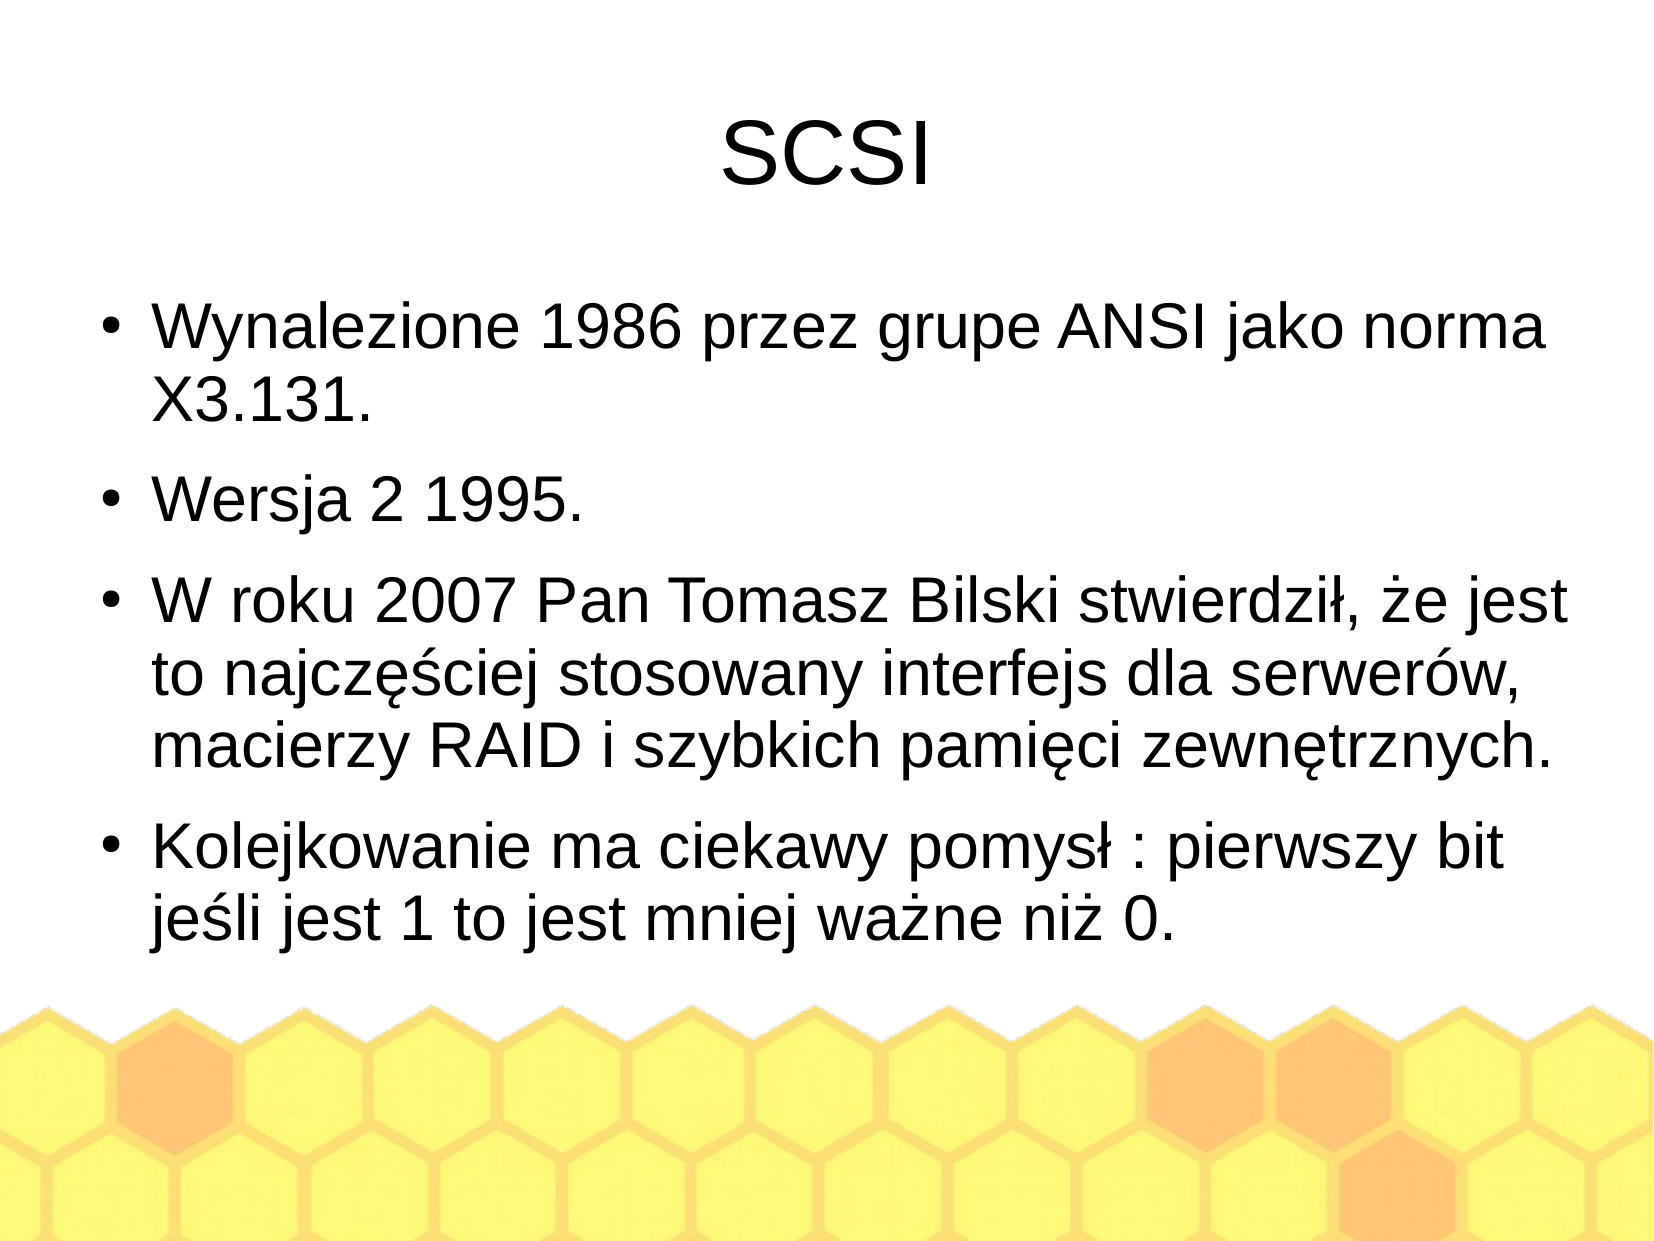

# SCSI
Wynalezione 1986 przez grupe ANSI jako norma X3.131.
Wersja 2 1995.
W roku 2007 Pan Tomasz Bilski stwierdził, że jest to najczęściej stosowany interfejs dla serwerów, macierzy RAID i szybkich pamięci zewnętrznych.
Kolejkowanie ma ciekawy pomysł : pierwszy bit jeśli jest 1 to jest mniej ważne niż 0.